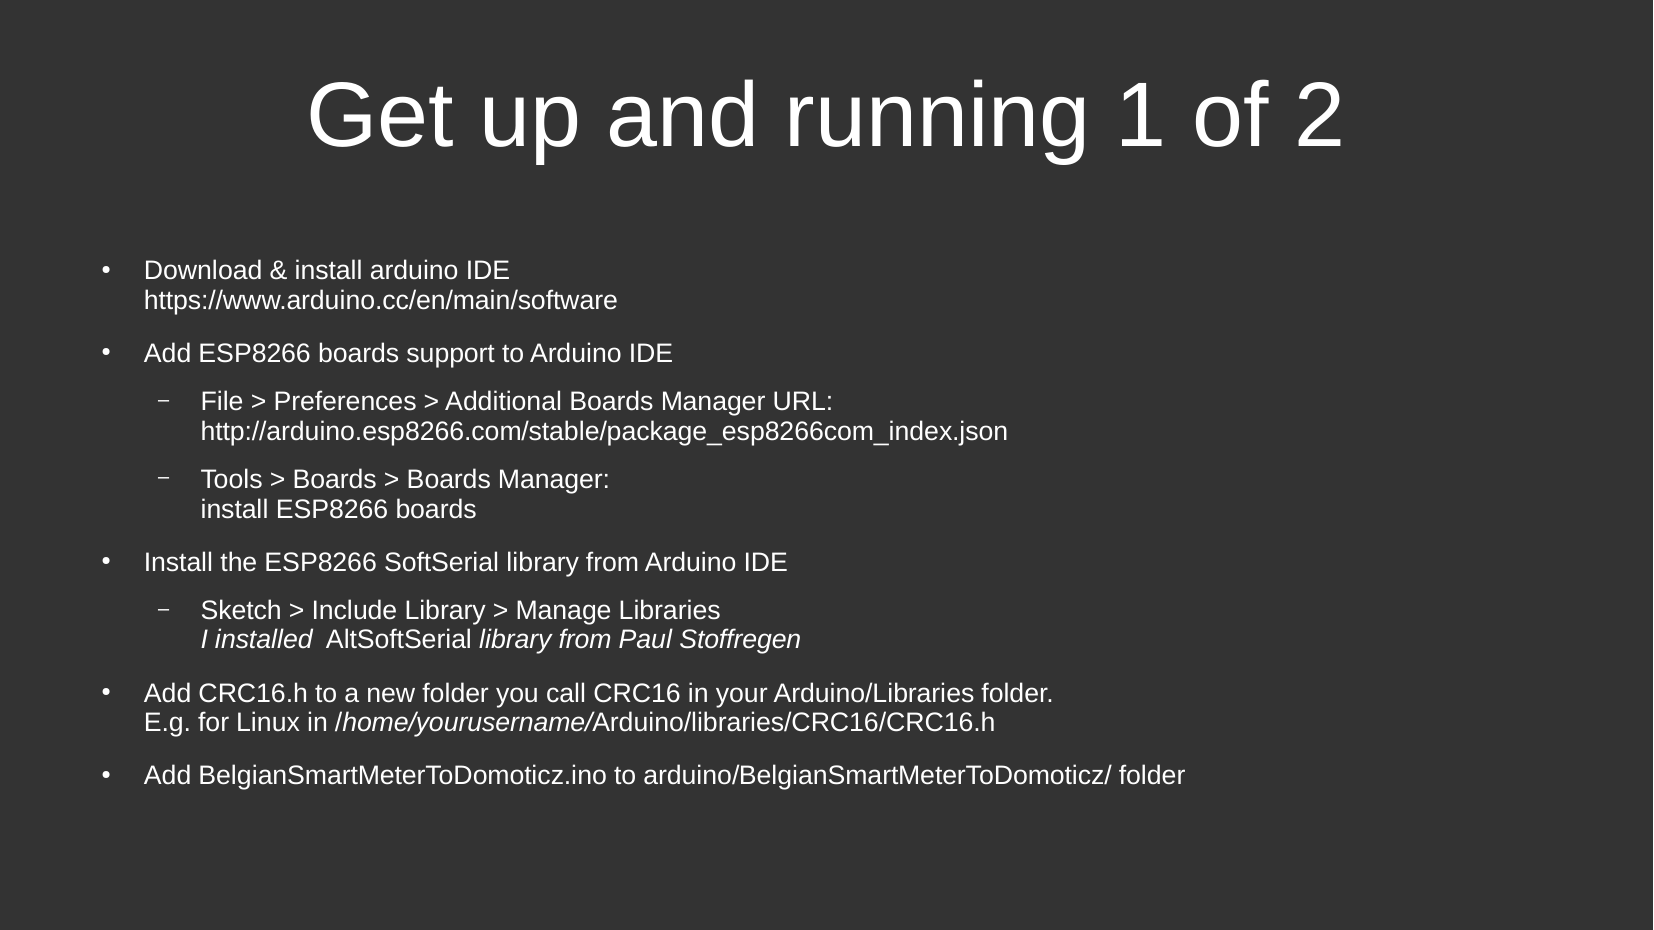

# Get up and running 1 of 2
Download & install arduino IDE
https://www.arduino.cc/en/main/software
Add ESP8266 boards support to Arduino IDE
File > Preferences > Additional Boards Manager URL:
http://arduino.esp8266.com/stable/package_esp8266com_index.json
Tools > Boards > Boards Manager:
install ESP8266 boards
Install the ESP8266 SoftSerial library from Arduino IDE
Sketch > Include Library > Manage Libraries
I installed AltSoftSerial library from Paul Stoffregen
Add CRC16.h to a new folder you call CRC16 in your Arduino/Libraries folder.
E.g. for Linux in /home/yourusername/Arduino/libraries/CRC16/CRC16.h
Add BelgianSmartMeterToDomoticz.ino to arduino/BelgianSmartMeterToDomoticz/ folder